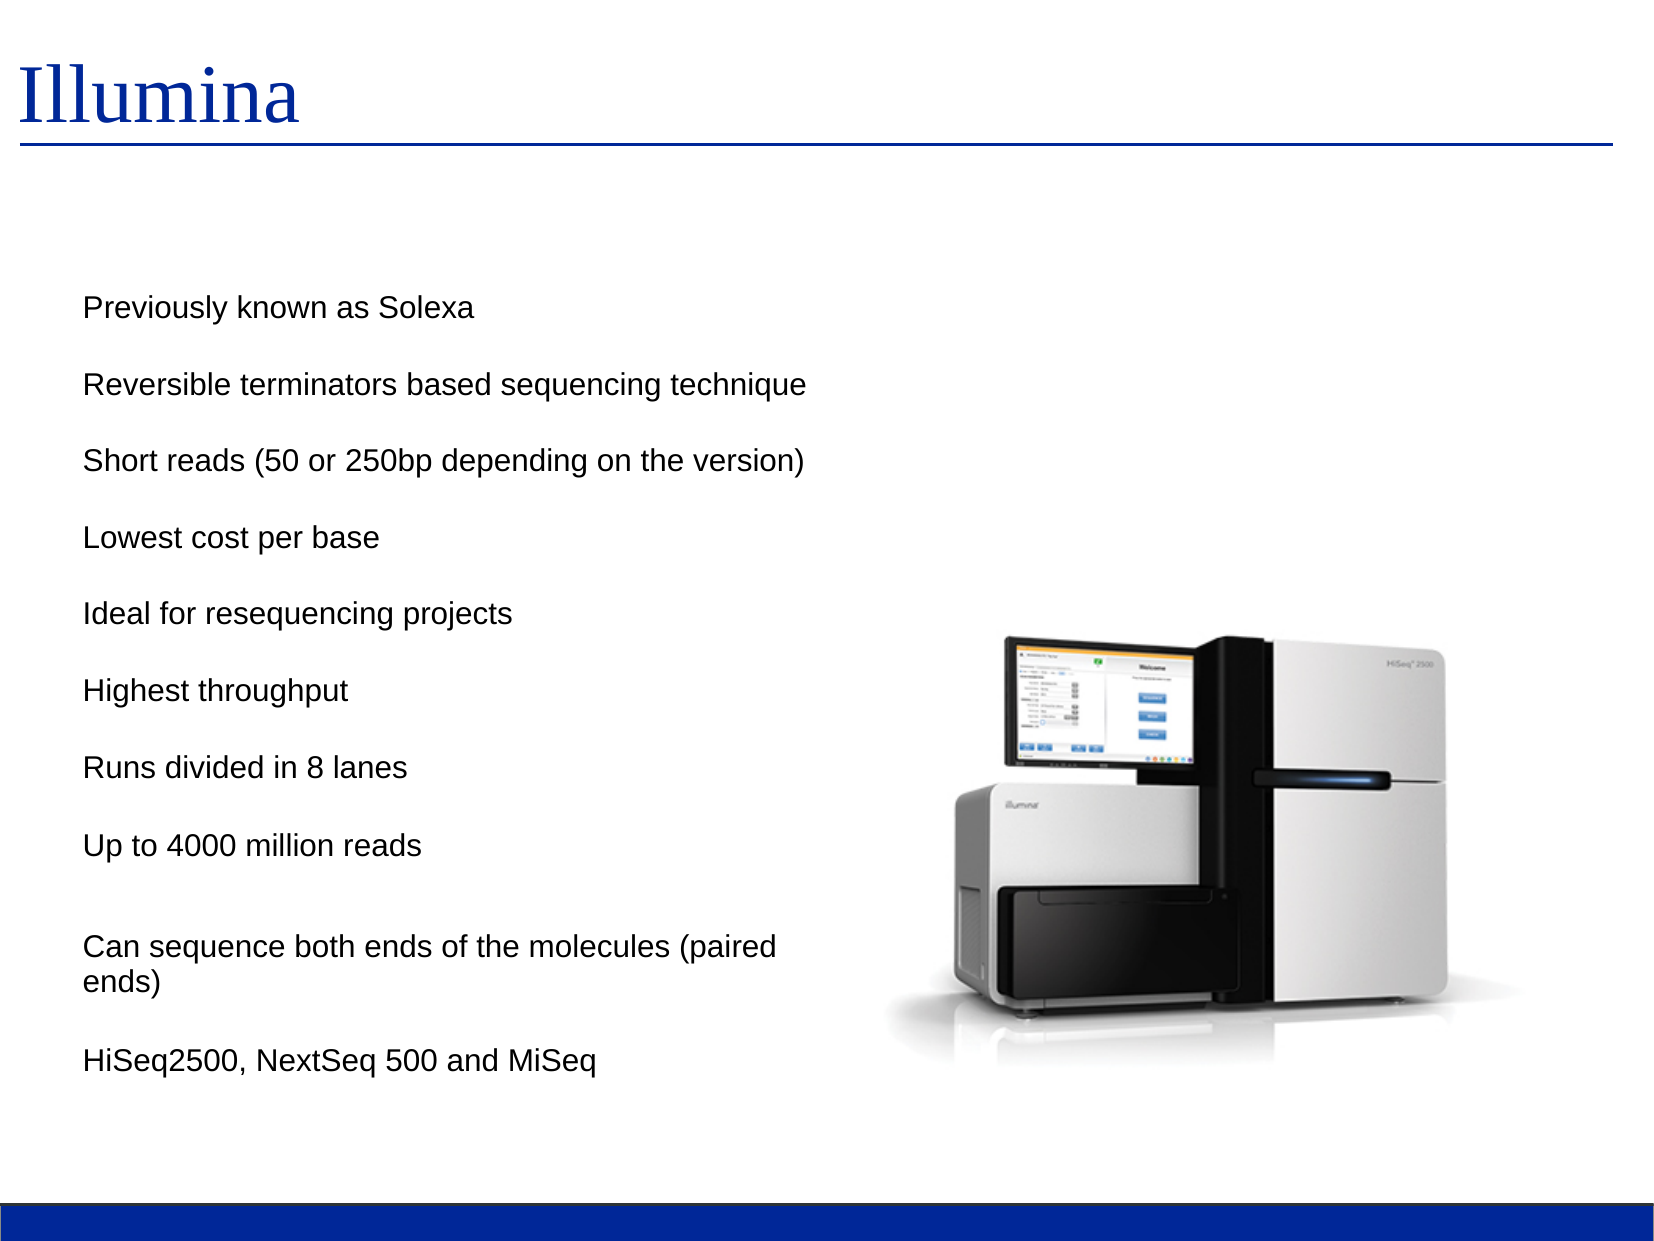

# Illumina
Previously known as Solexa
Reversible terminators based sequencing technique
Short reads (50 or 250bp depending on the version)
Lowest cost per base
Ideal for resequencing projects
Highest throughput
Runs divided in 8 lanes
Up to 4000 million reads
Can sequence both ends of the molecules (paired ends)
HiSeq2500, NextSeq 500 and MiSeq